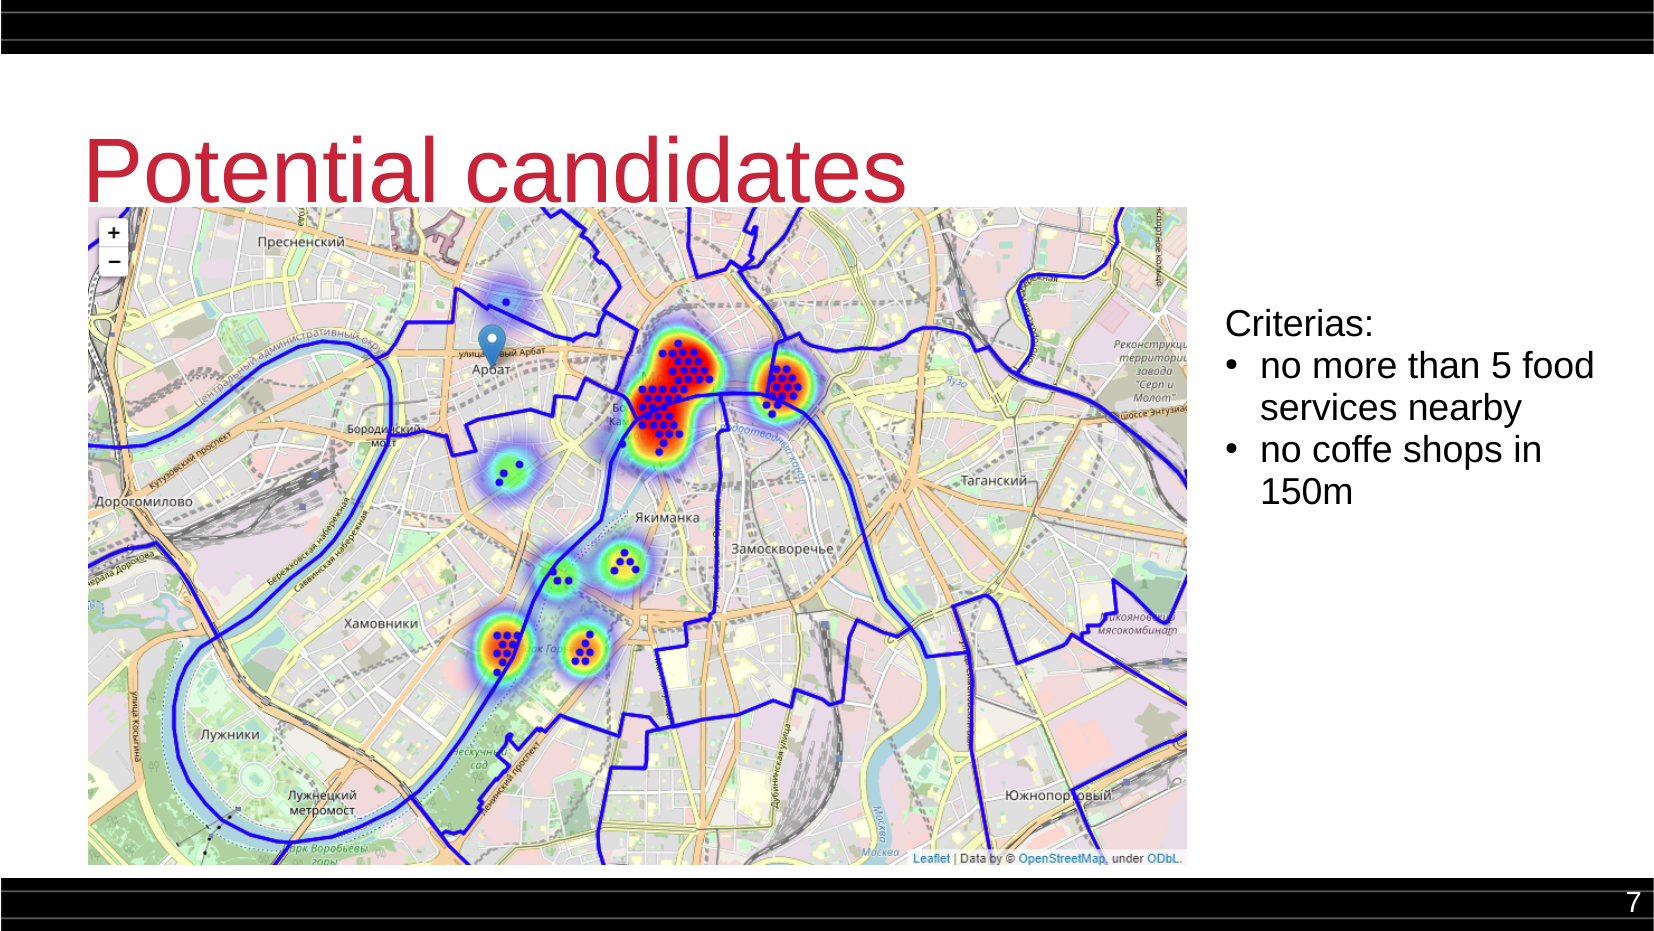

# Potential candidates
Criterias:
no more than 5 food services nearby
no coffe shops in 150m